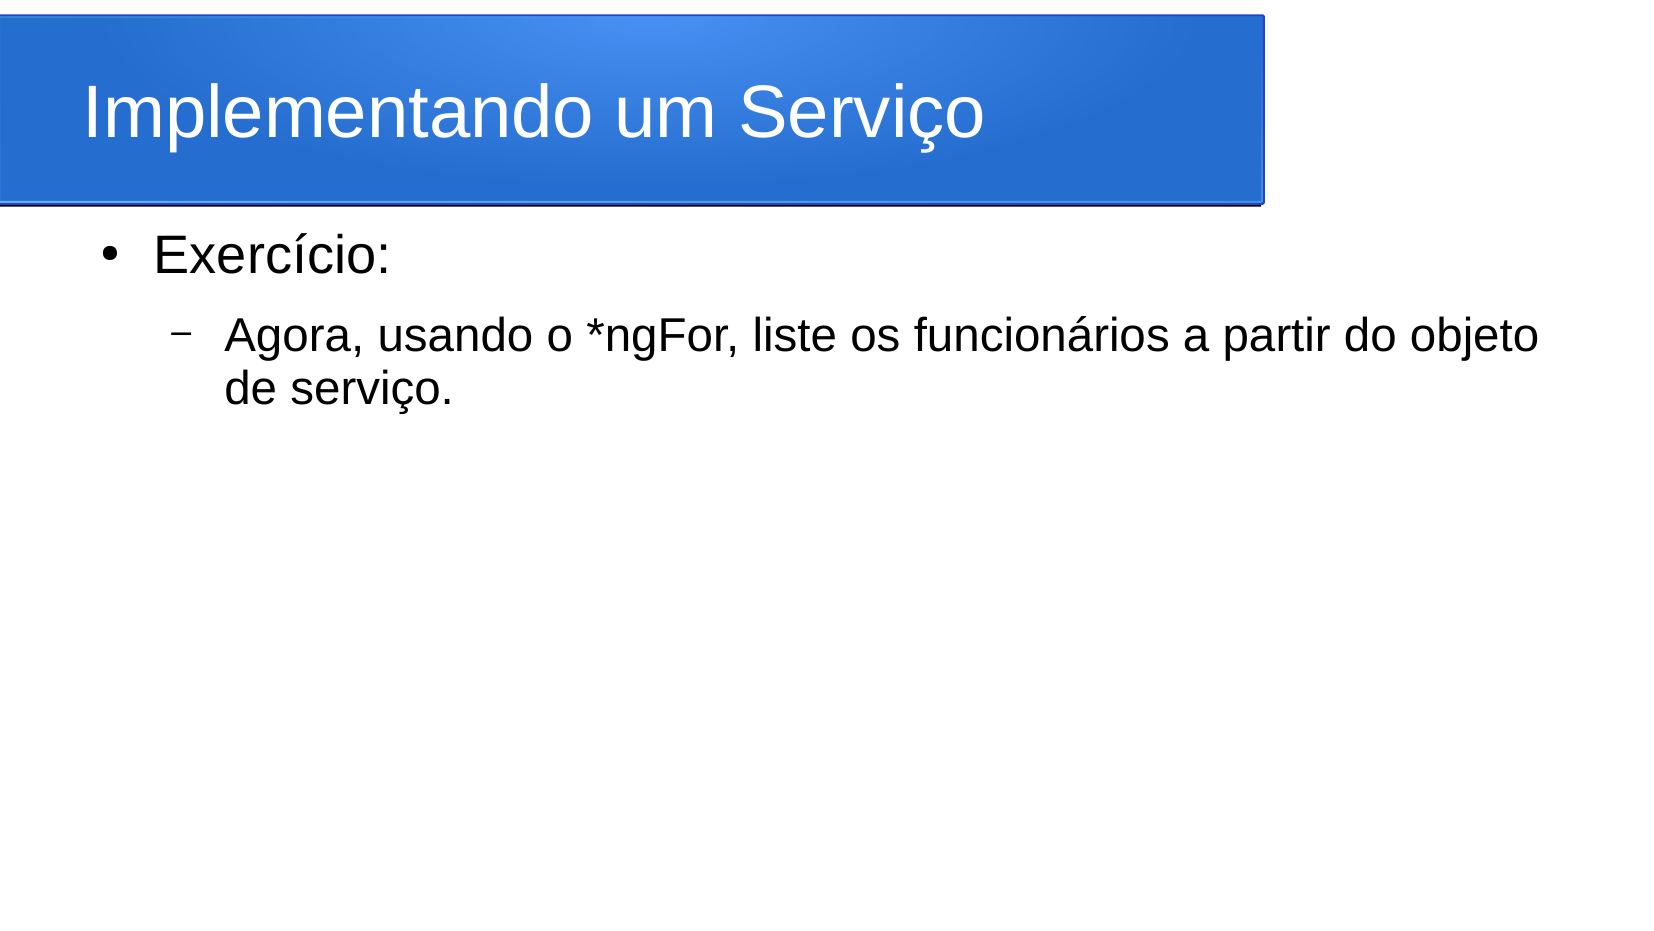

# Implementando um Serviço
Exercício:
Agora, usando o *ngFor, liste os funcionários a partir do objeto de serviço.